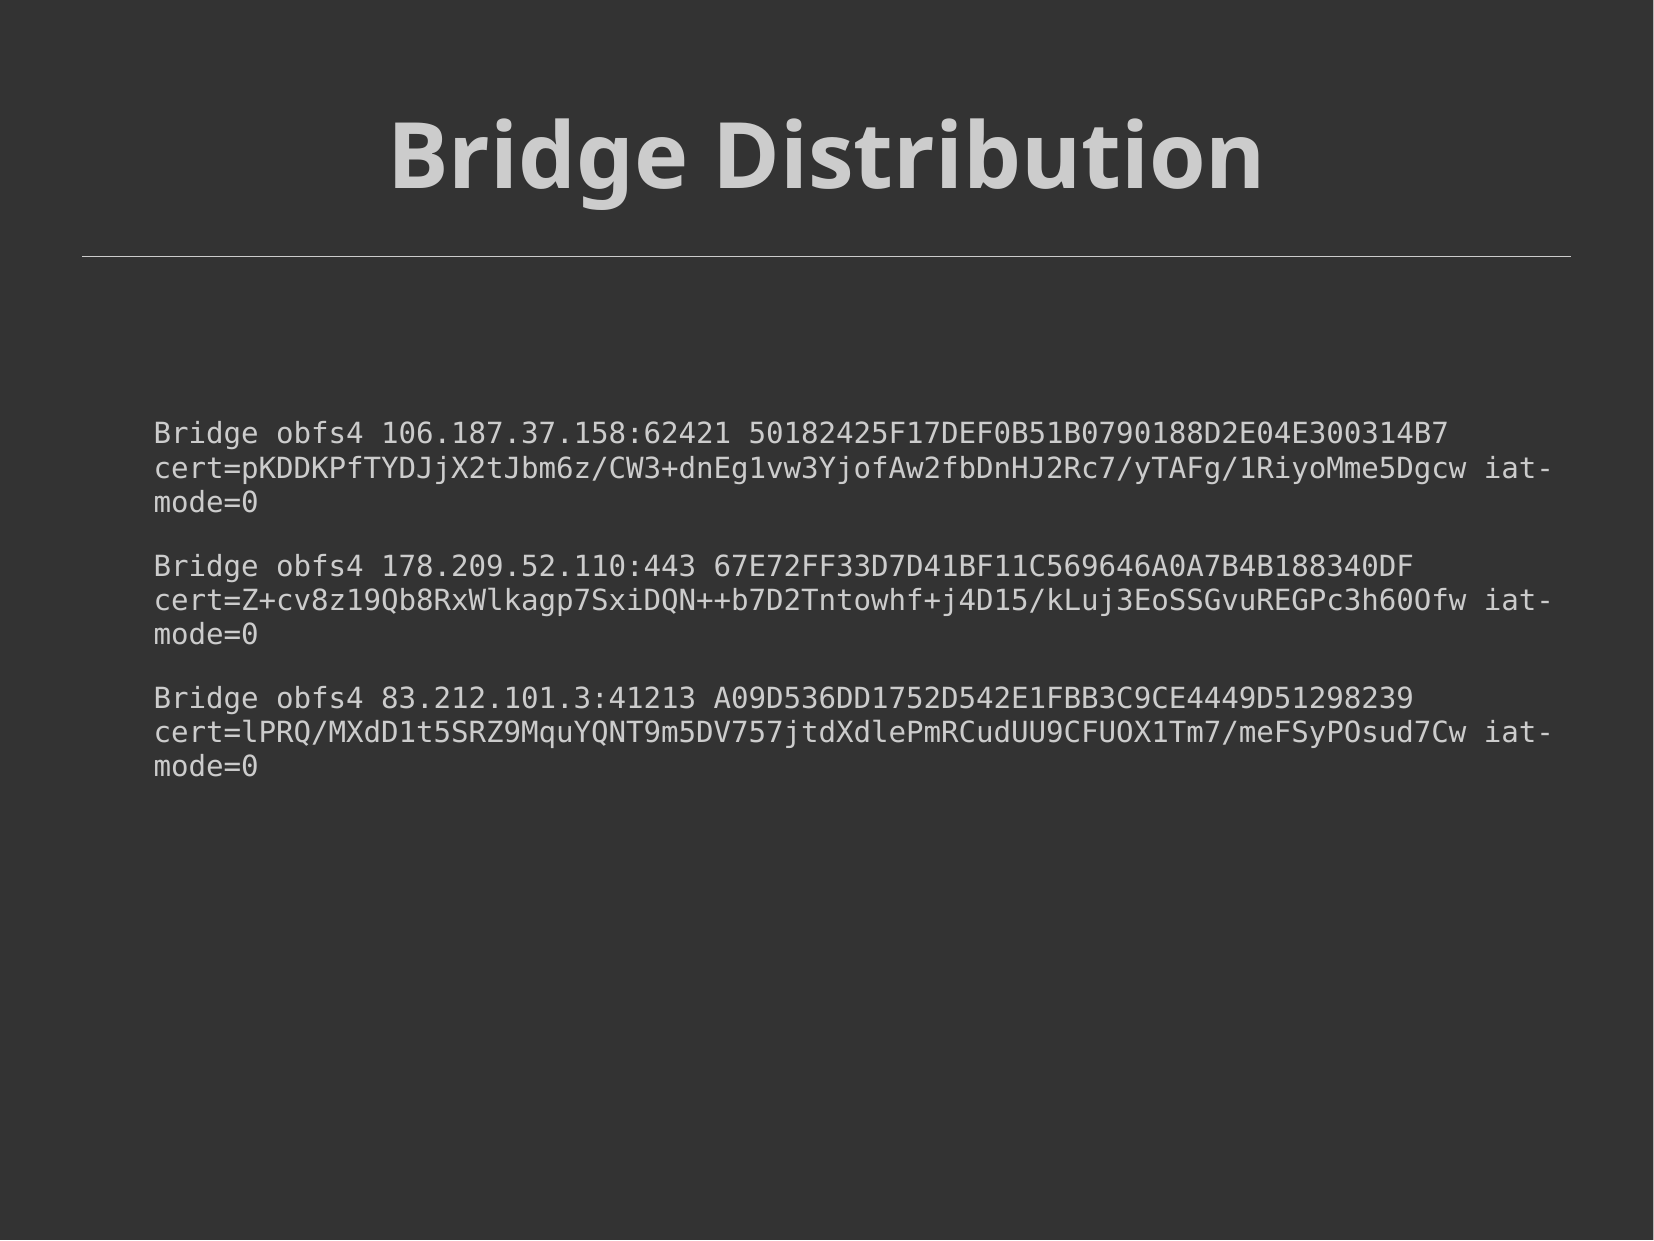

# Bridge Distribution
Bridge obfs4 106.187.37.158:62421 50182425F17DEF0B51B0790188D2E04E300314B7 cert=pKDDKPfTYDJjX2tJbm6z/CW3+dnEg1vw3YjofAw2fbDnHJ2Rc7/yTAFg/1RiyoMme5Dgcw iat-mode=0
Bridge obfs4 178.209.52.110:443 67E72FF33D7D41BF11C569646A0A7B4B188340DF cert=Z+cv8z19Qb8RxWlkagp7SxiDQN++b7D2Tntowhf+j4D15/kLuj3EoSSGvuREGPc3h60Ofw iat-mode=0
Bridge obfs4 83.212.101.3:41213 A09D536DD1752D542E1FBB3C9CE4449D51298239 cert=lPRQ/MXdD1t5SRZ9MquYQNT9m5DV757jtdXdlePmRCudUU9CFUOX1Tm7/meFSyPOsud7Cw iat-mode=0